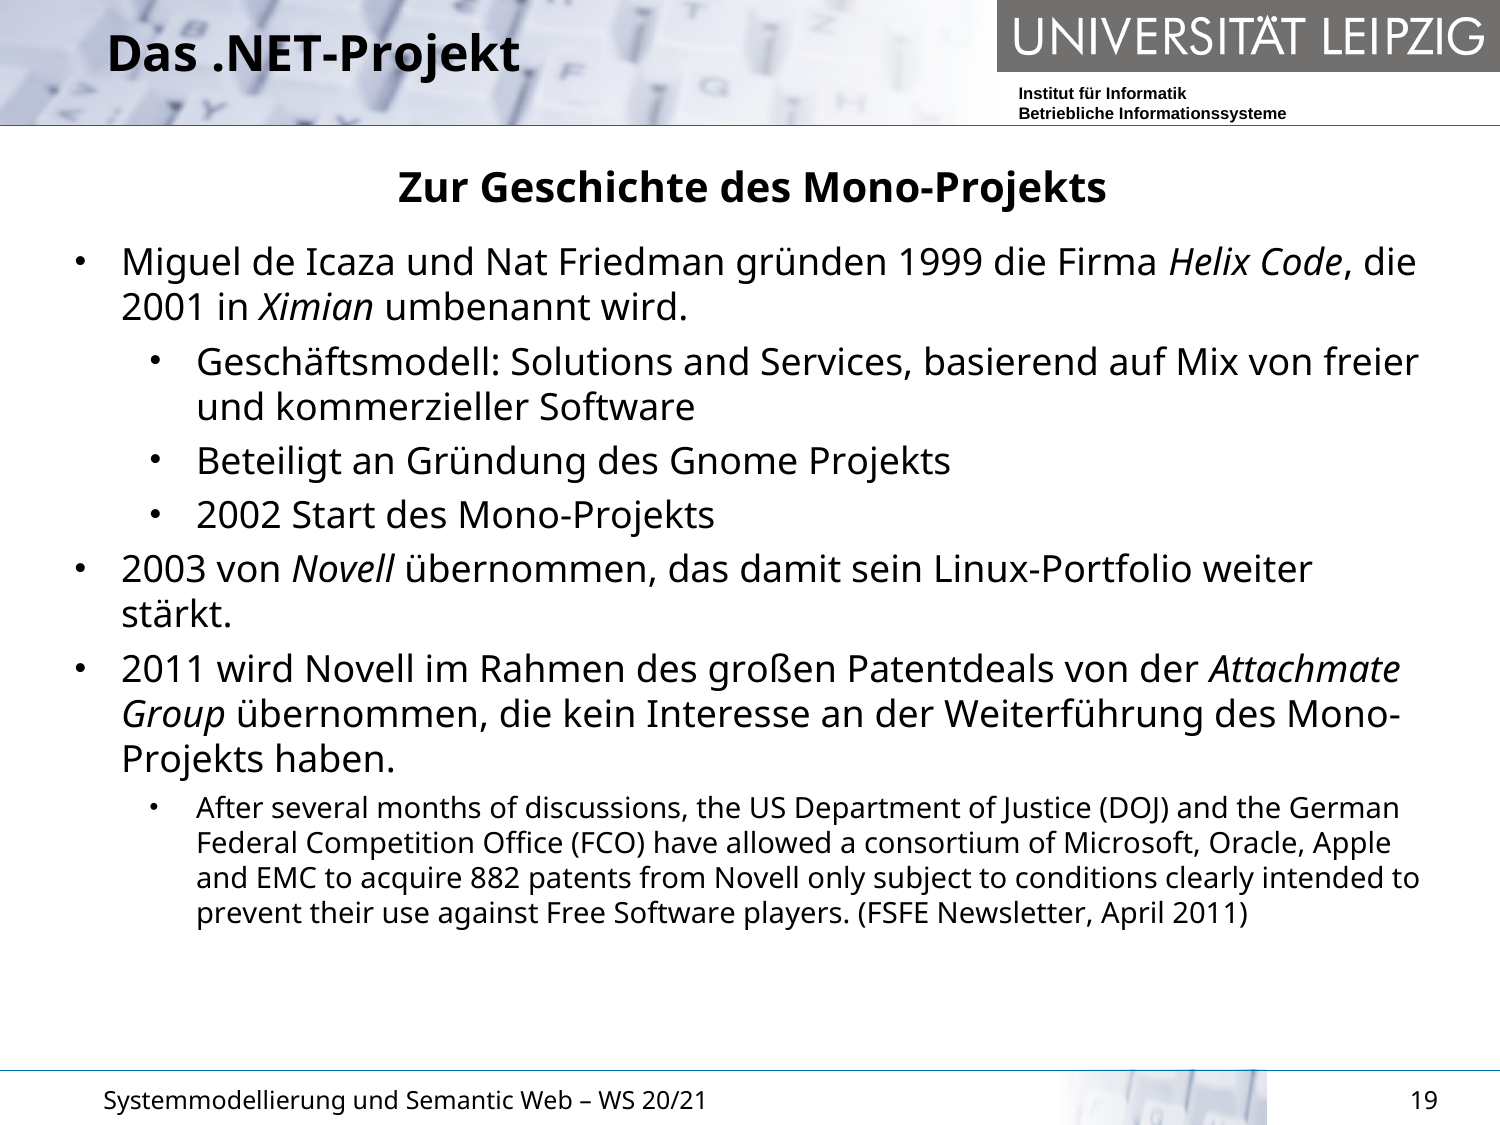

Das .NET-Projekt
Zur Geschichte des Mono-Projekts
Miguel de Icaza und Nat Friedman gründen 1999 die Firma Helix Code, die 2001 in Ximian umbenannt wird.
Geschäftsmodell: Solutions and Services, basierend auf Mix von freier und kommerzieller Software
Beteiligt an Gründung des Gnome Projekts
2002 Start des Mono-Projekts
2003 von Novell übernommen, das damit sein Linux-Portfolio weiter stärkt.
2011 wird Novell im Rahmen des großen Patentdeals von der Attachmate Group übernommen, die kein Interesse an der Weiterführung des Mono-Projekts haben.
After several months of discussions, the US Department of Justice (DOJ) and the German Federal Competition Office (FCO) have allowed a consortium of Microsoft, Oracle, Apple and EMC to acquire 882 patents from Novell only subject to conditions clearly intended to prevent their use against Free Software players. (FSFE Newsletter, April 2011)
Systemmodellierung und Semantic Web – WS 20/21
19